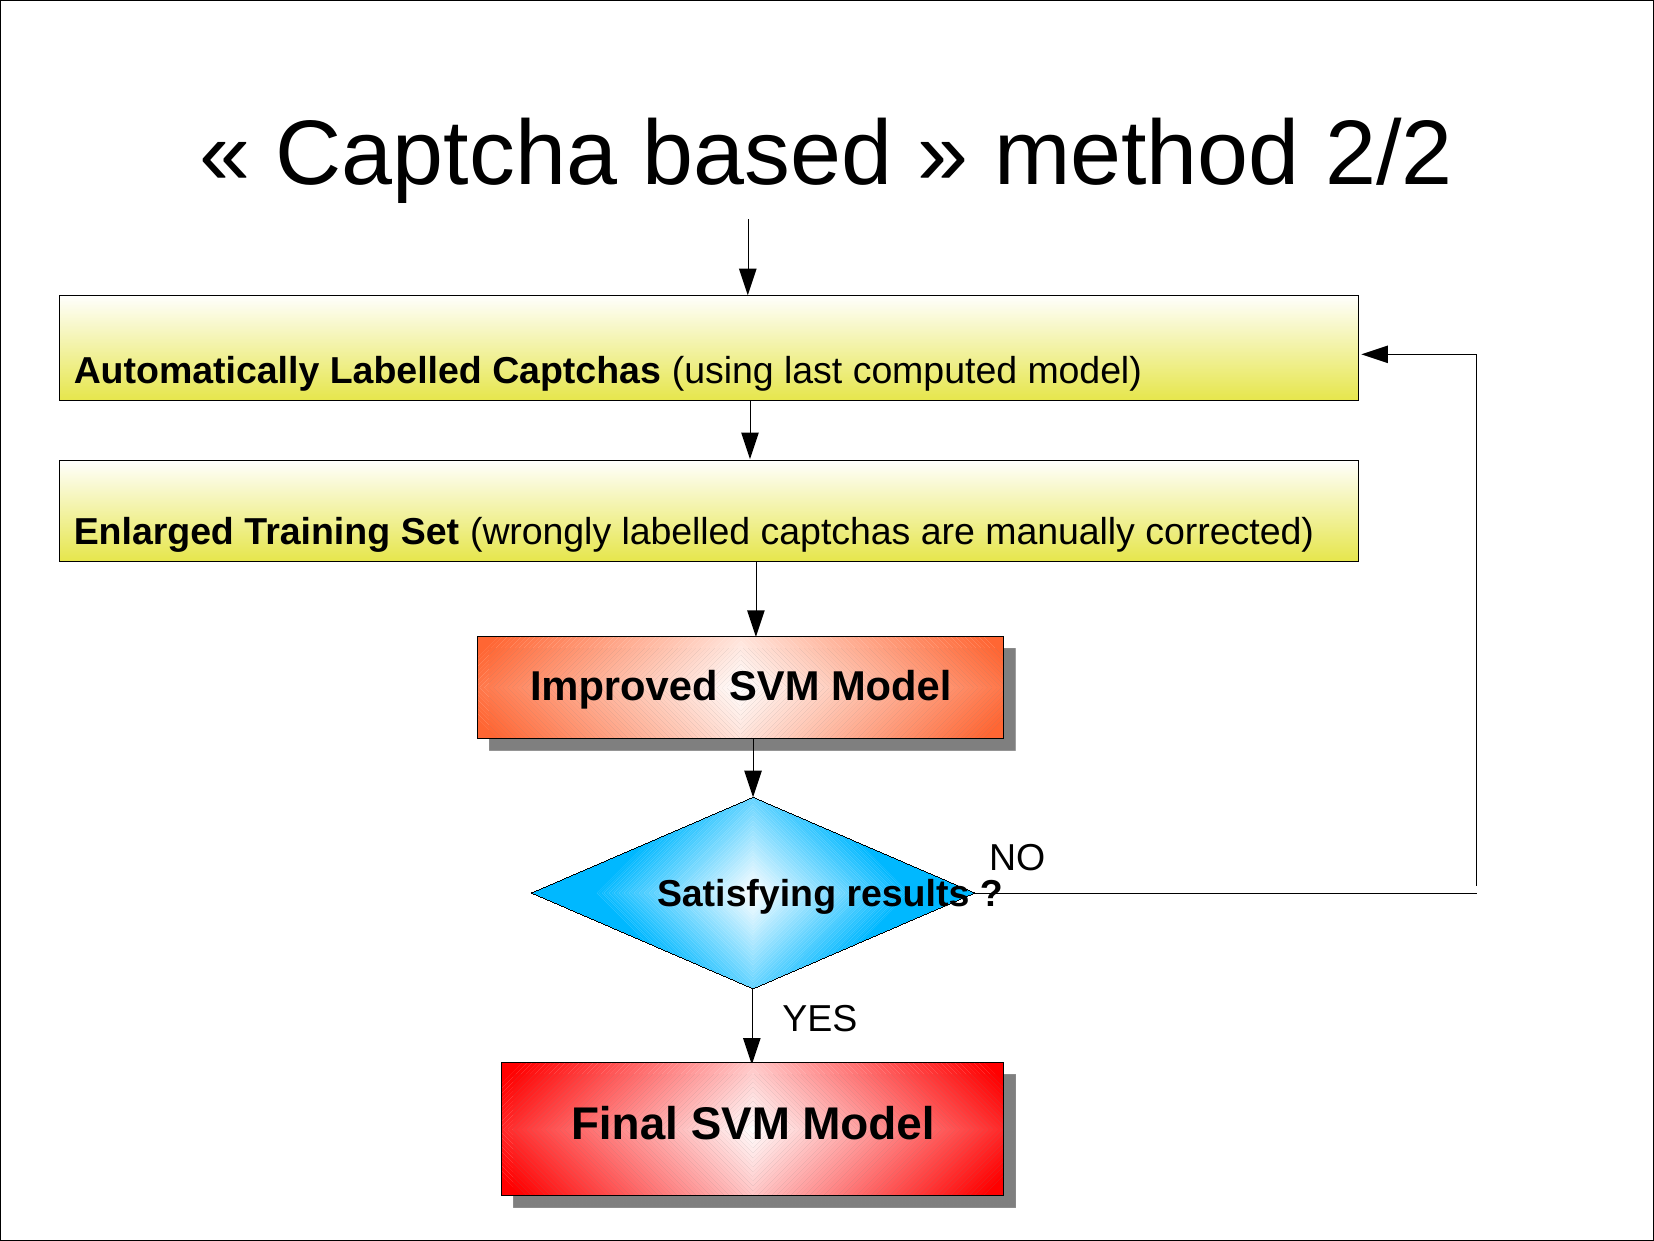

# « Captcha based » method 2/2
Automatically Labelled Captchas (using last computed model)
Enlarged Training Set (wrongly labelled captchas are manually corrected)
Improved SVM Model
Satisfying results ?
NO
YES
Final SVM Model